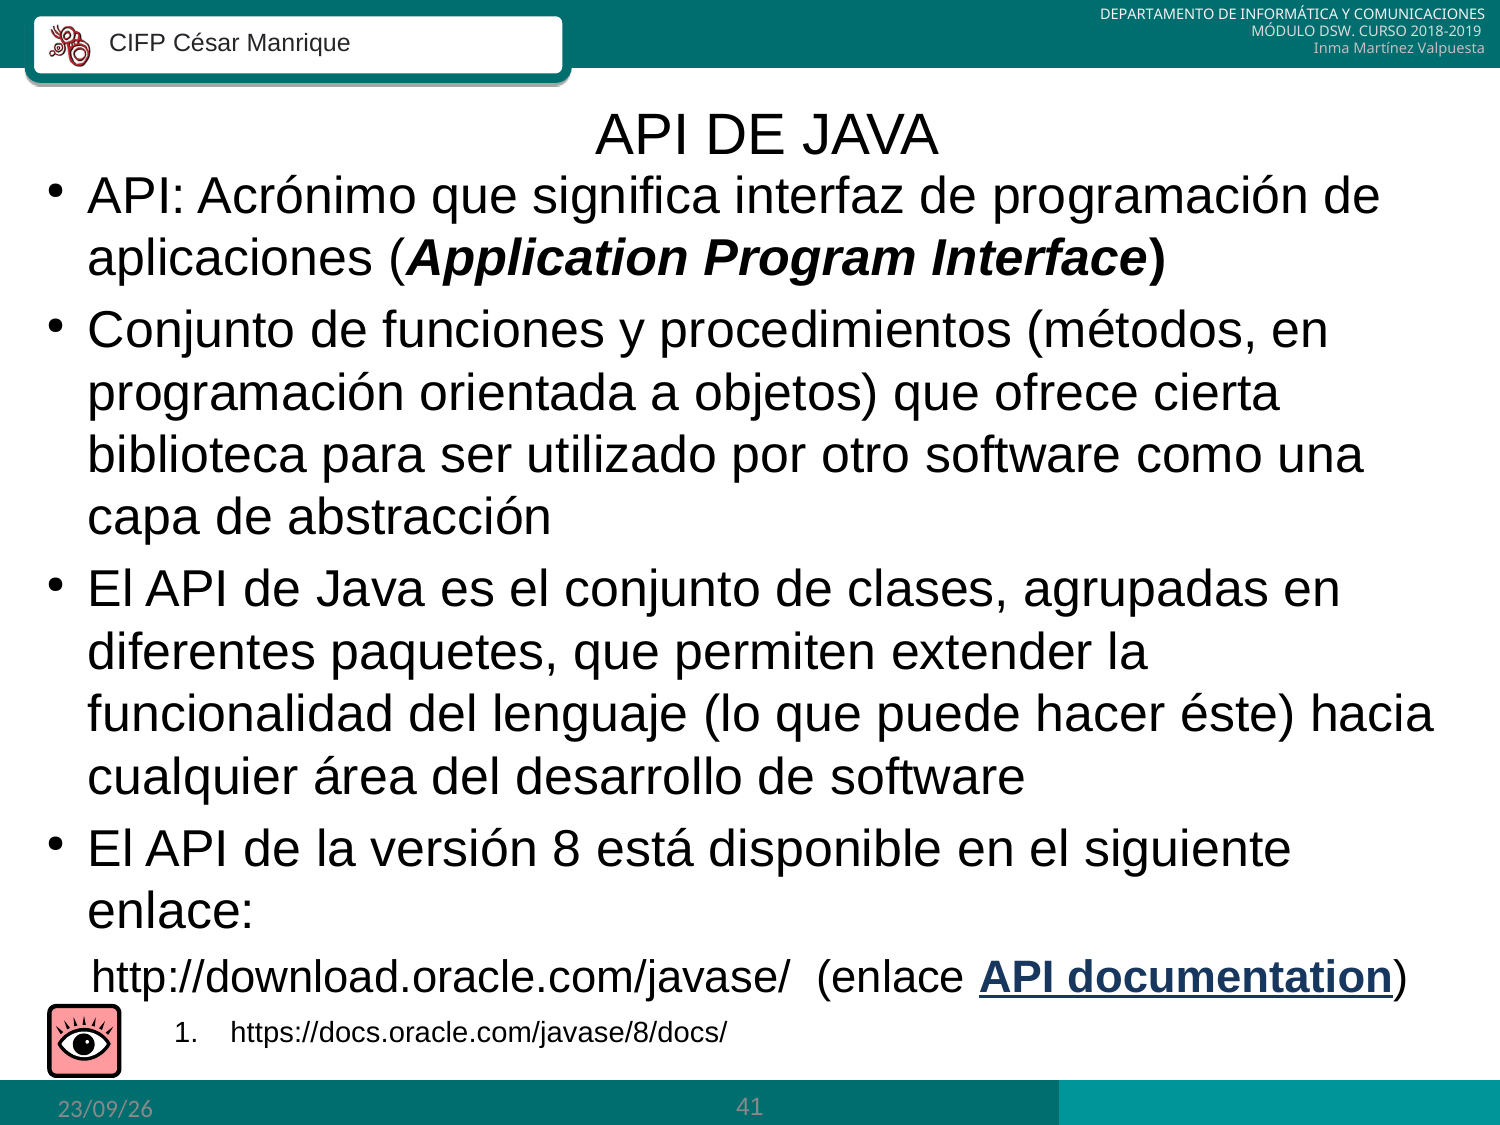

# API DE JAVA
API: Acrónimo que significa interfaz de programación de aplicaciones (Application Program Interface)
Conjunto de funciones y procedimientos (métodos, en programación orientada a objetos) que ofrece cierta biblioteca para ser utilizado por otro software como una capa de abstracción
El API de Java es el conjunto de clases, agrupadas en diferentes paquetes, que permiten extender la funcionalidad del lenguaje (lo que puede hacer éste) hacia cualquier área del desarrollo de software
El API de la versión 8 está disponible en el siguiente enlace:
http://download.oracle.com/javase/ (enlace API documentation)
https://docs.oracle.com/javase/8/docs/